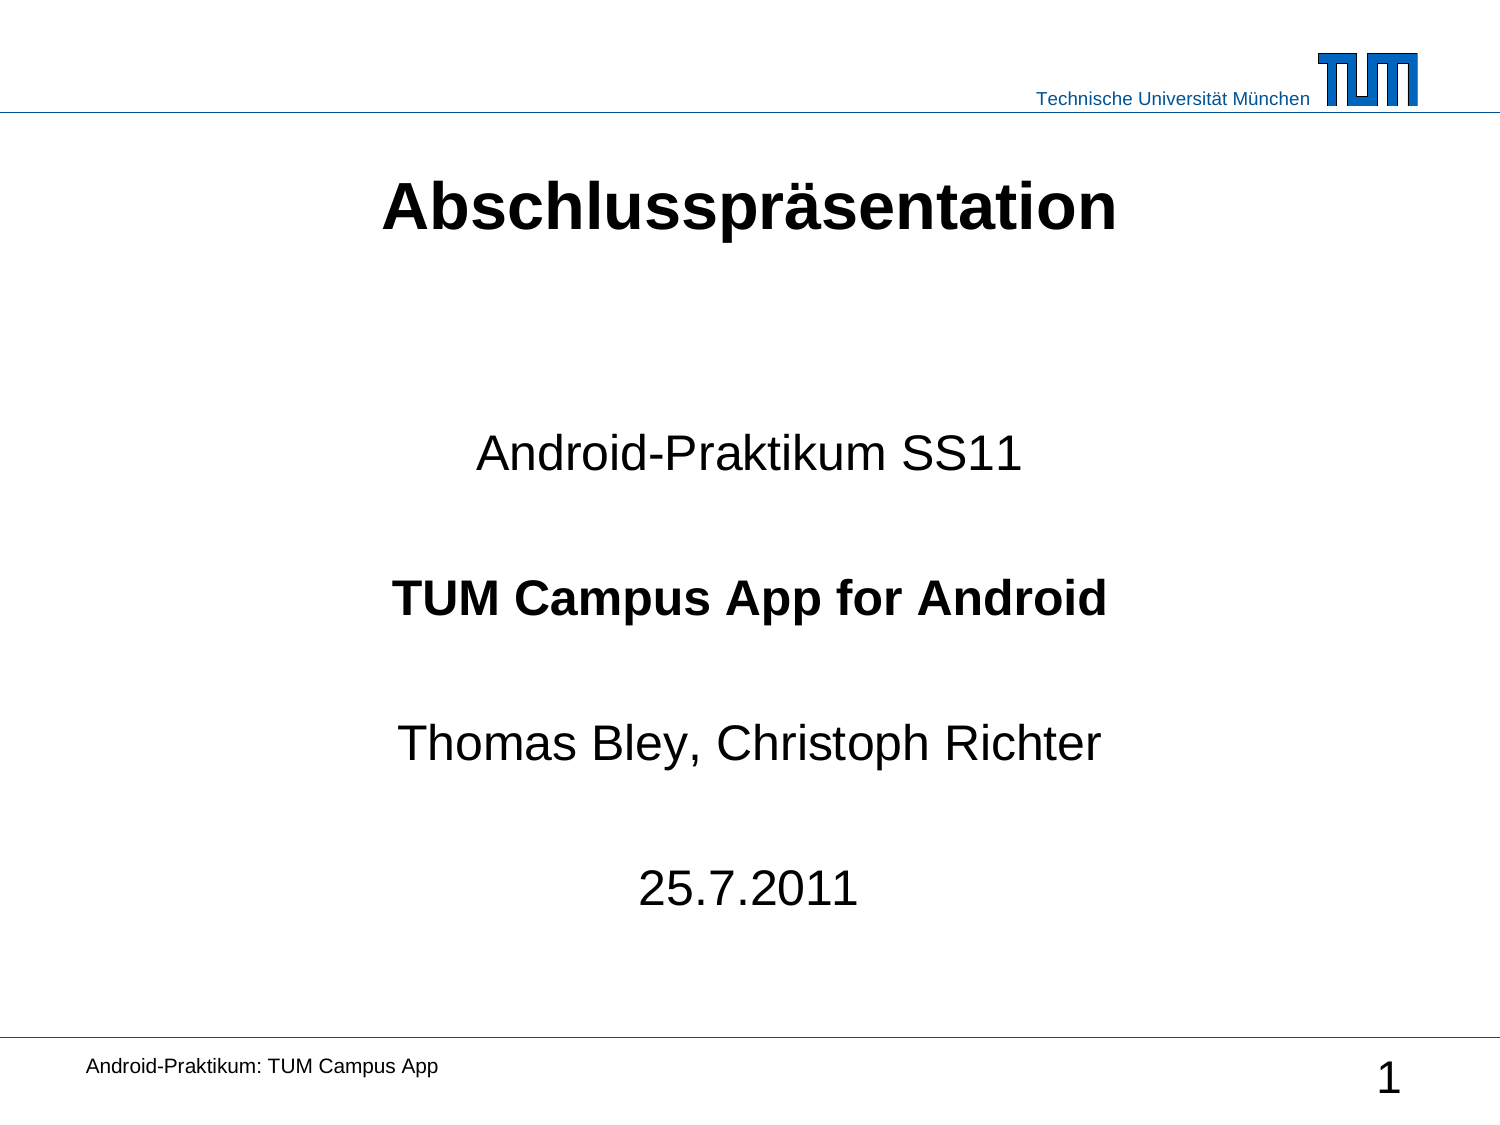

# Abschlusspräsentation
Android-Praktikum SS11
TUM Campus App for Android
Thomas Bley, Christoph Richter
25.7.2011